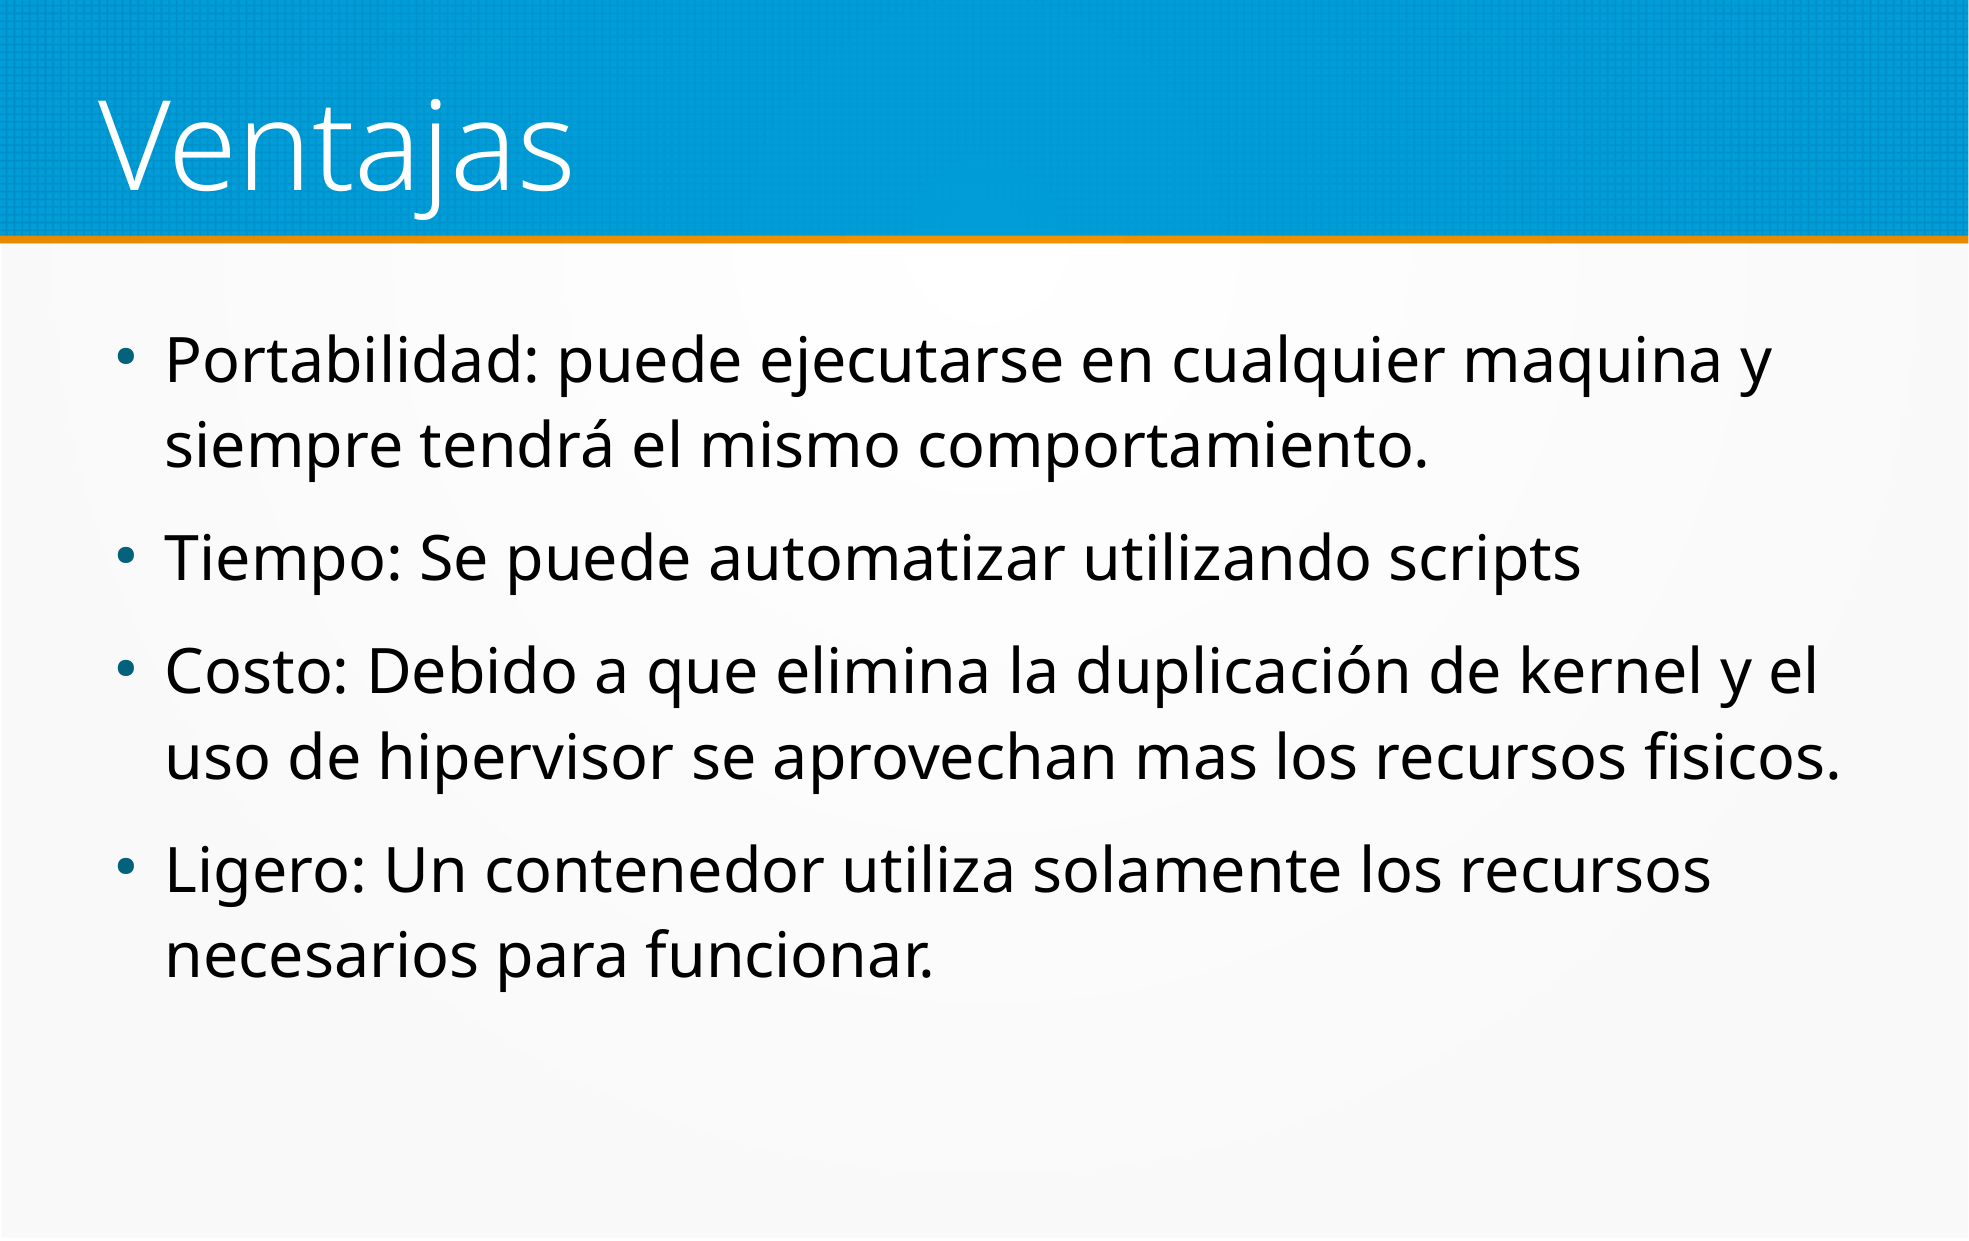

# Ventajas
Portabilidad: puede ejecutarse en cualquier maquina y siempre tendrá el mismo comportamiento.
Tiempo: Se puede automatizar utilizando scripts
Costo: Debido a que elimina la duplicación de kernel y el uso de hipervisor se aprovechan mas los recursos fisicos.
Ligero: Un contenedor utiliza solamente los recursos necesarios para funcionar.